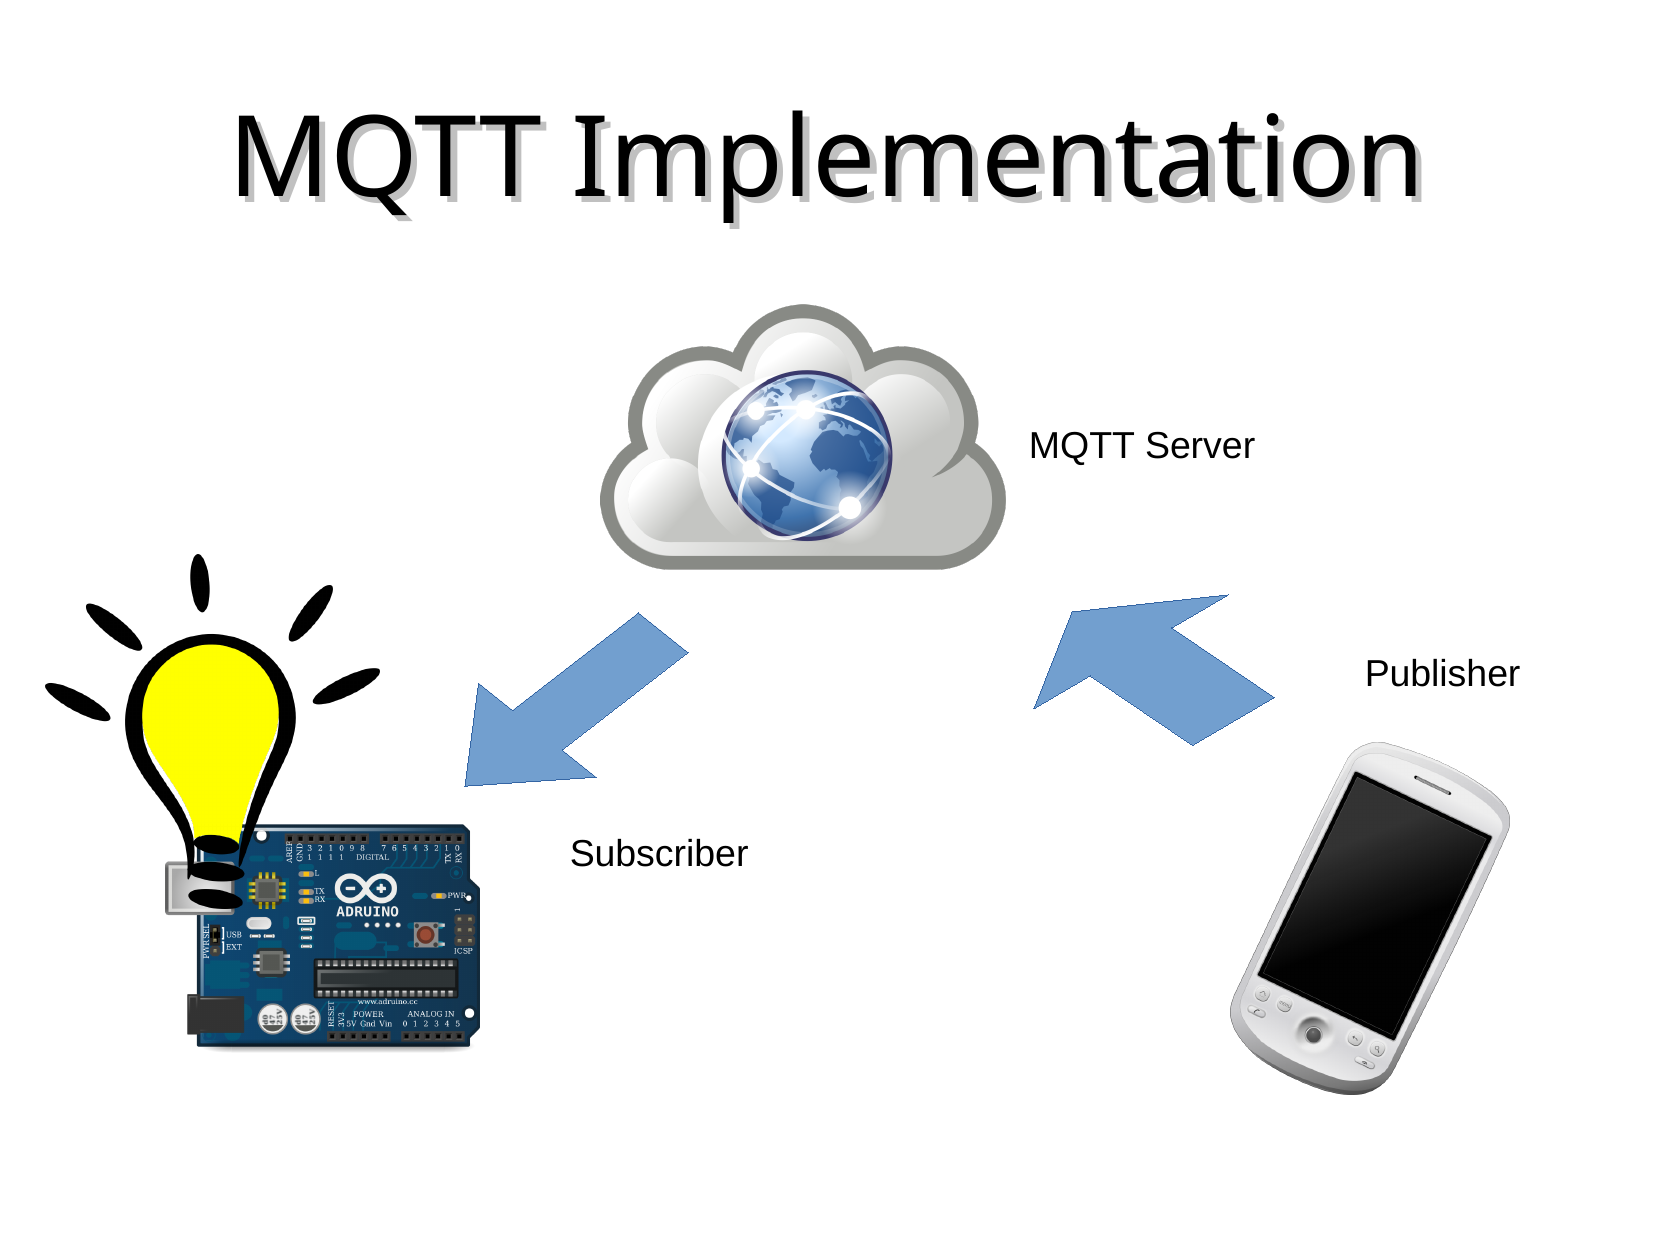

# MQTT Implementation
MQTT Server
Publisher
Subscriber